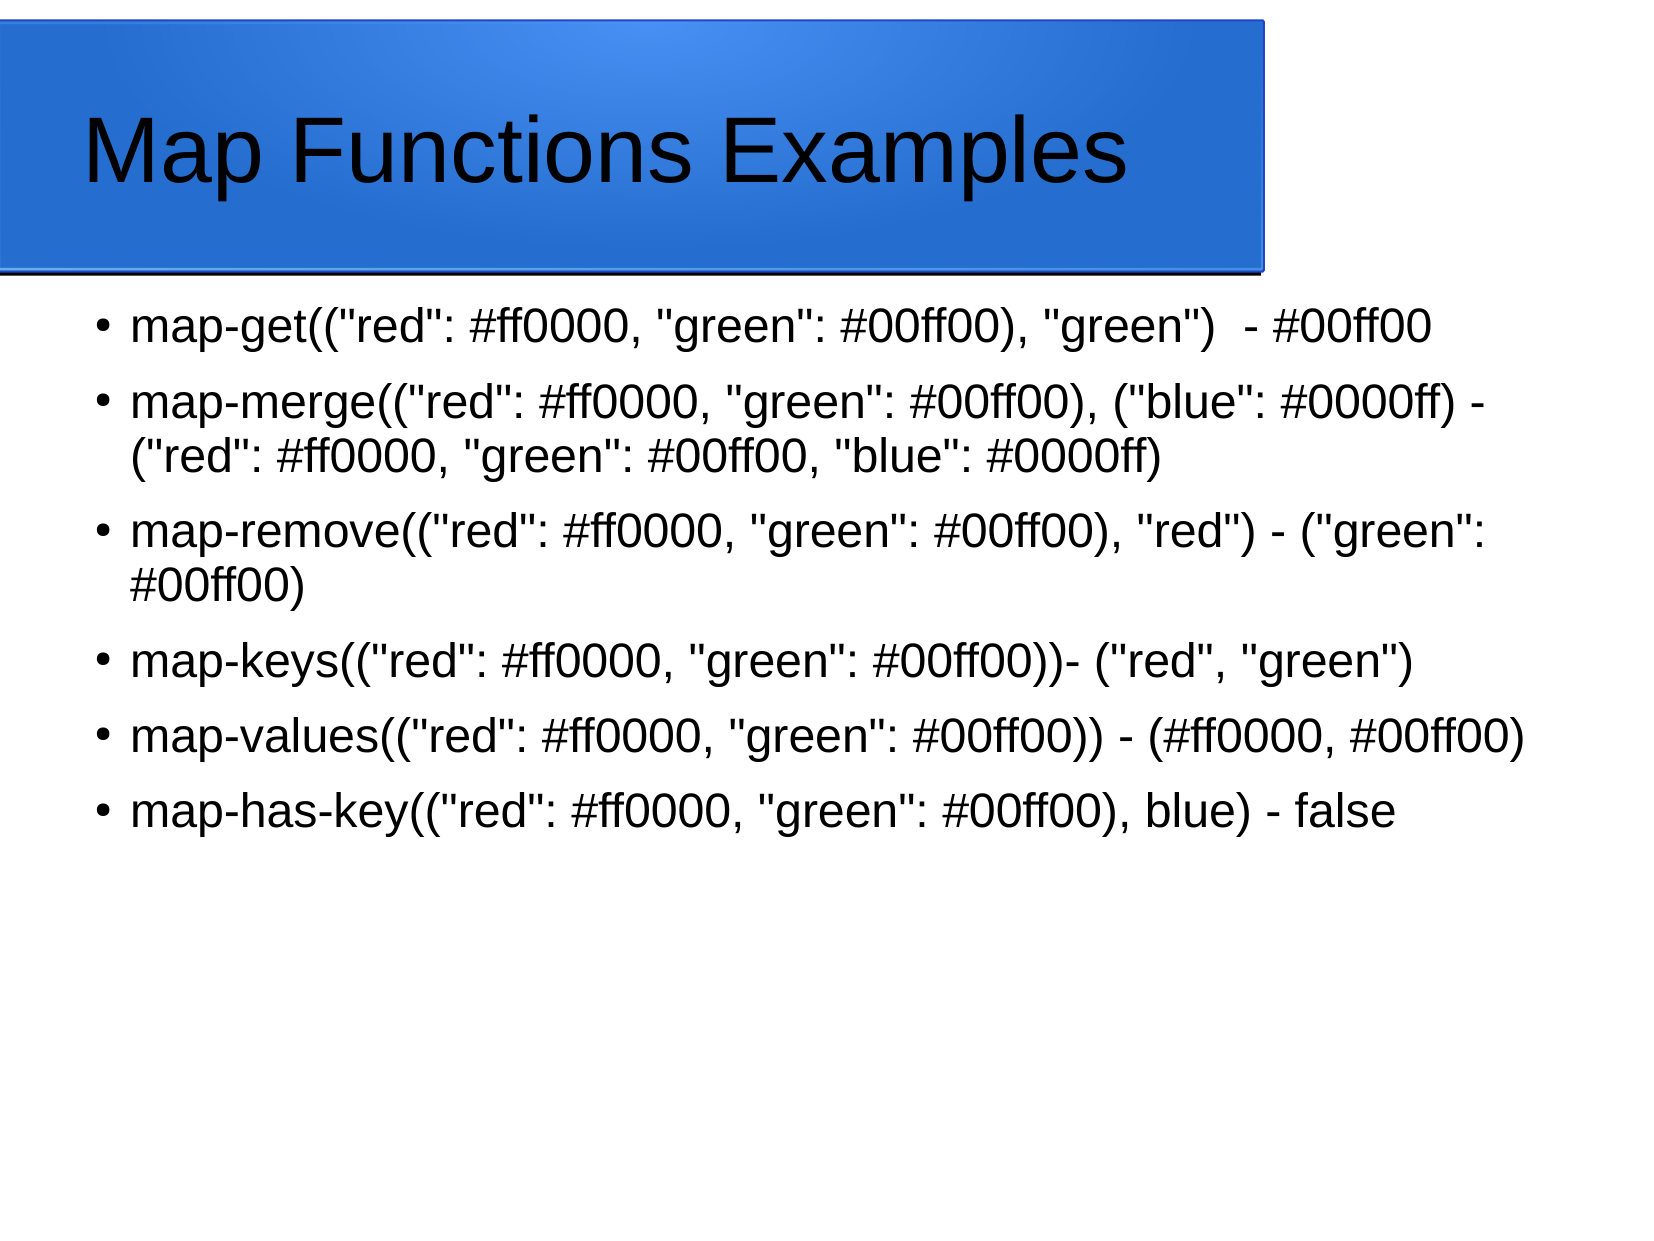

# Map Functions Examples
map-get(("red": #ff0000, "green": #00ff00), "green") - #00ff00
map-merge(("red": #ff0000, "green": #00ff00), ("blue": #0000ff) - ("red": #ff0000, "green": #00ff00, "blue": #0000ff)
map-remove(("red": #ff0000, "green": #00ff00), "red") - ("green": #00ff00)
map-keys(("red": #ff0000, "green": #00ff00))- ("red", "green")
map-values(("red": #ff0000, "green": #00ff00)) - (#ff0000, #00ff00)
map-has-key(("red": #ff0000, "green": #00ff00), blue) - false